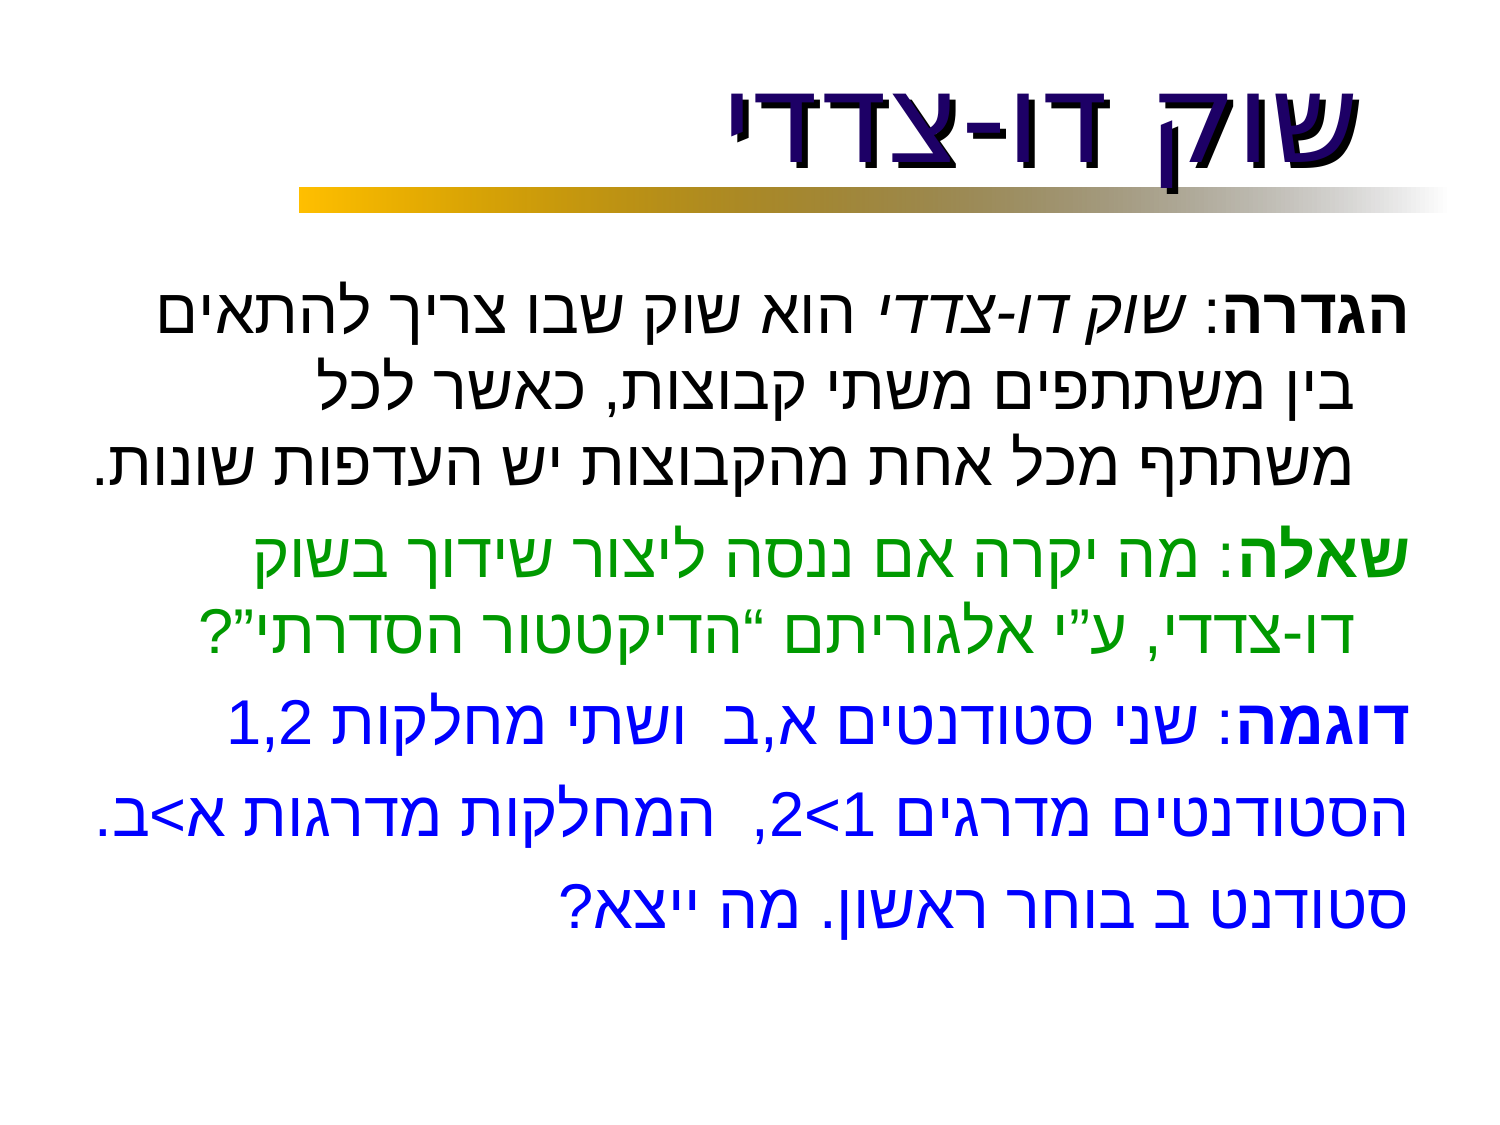

# שוק דו-צדדי
הגדרה: שוק דו-צדדי הוא שוק שבו צריך להתאים בין משתתפים משתי קבוצות, כאשר לכל משתתף מכל אחת מהקבוצות יש העדפות שונות.
שאלה: מה יקרה אם ננסה ליצור שידוך בשוק דו-צדדי, ע”י אלגוריתם “הדיקטטור הסדרתי”?
דוגמה: שני סטודנטים א,ב ושתי מחלקות 1,2
הסטודנטים מדרגים 1>2, המחלקות מדרגות א>ב.
סטודנט ב בוחר ראשון. מה ייצא?